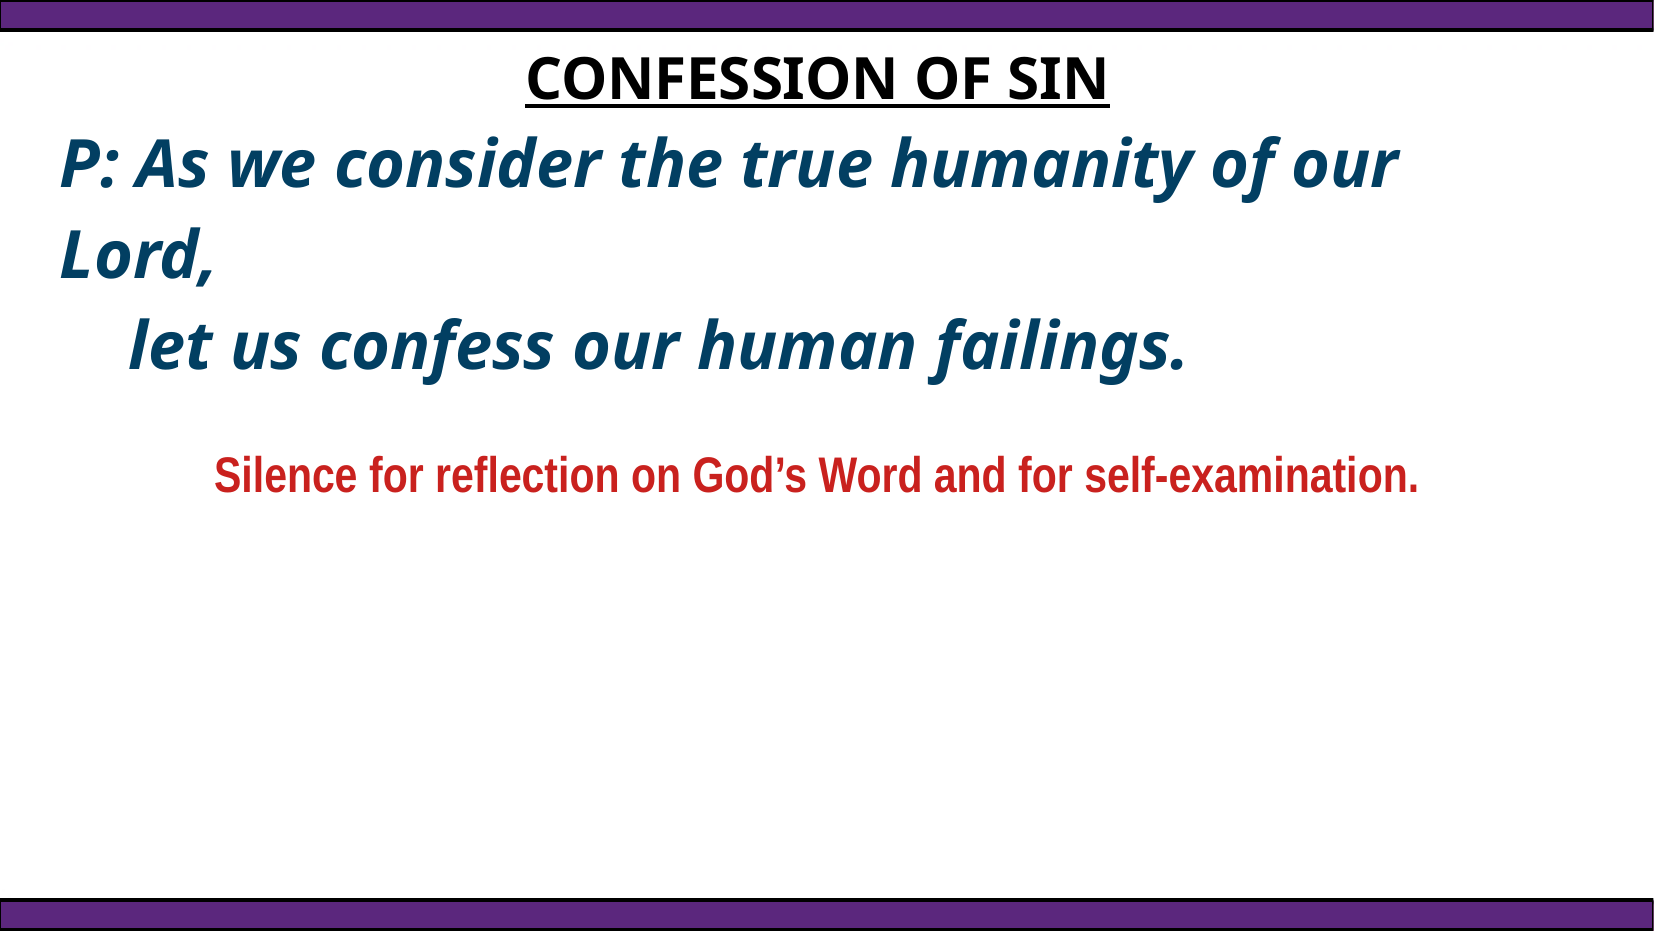

CONFESSION OF SIN
P: As we consider the true humanity of our Lord,
 let us confess our human failings.
Silence for reflection on God’s Word and for self-examination.